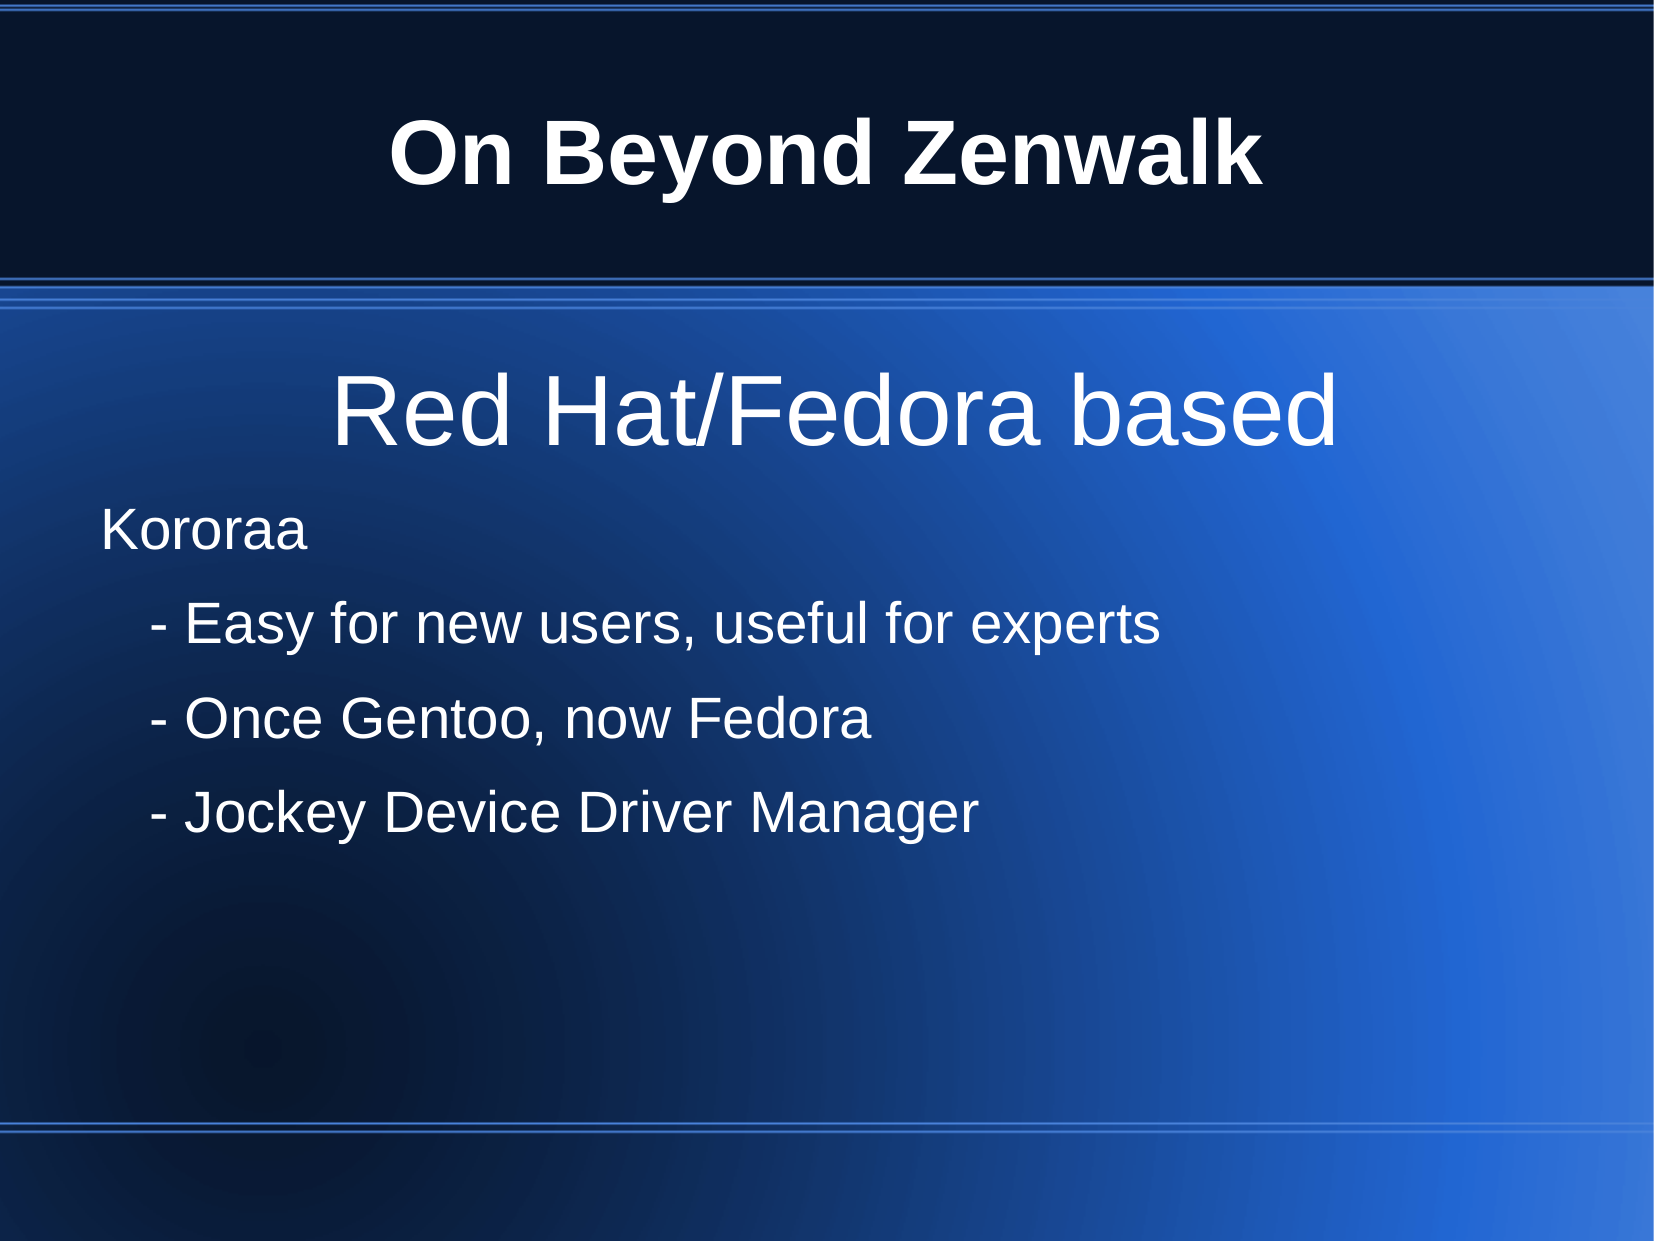

# On Beyond Zenwalk
Red Hat/Fedora based
Kororaa
 - Easy for new users, useful for experts
 - Once Gentoo, now Fedora
 - Jockey Device Driver Manager